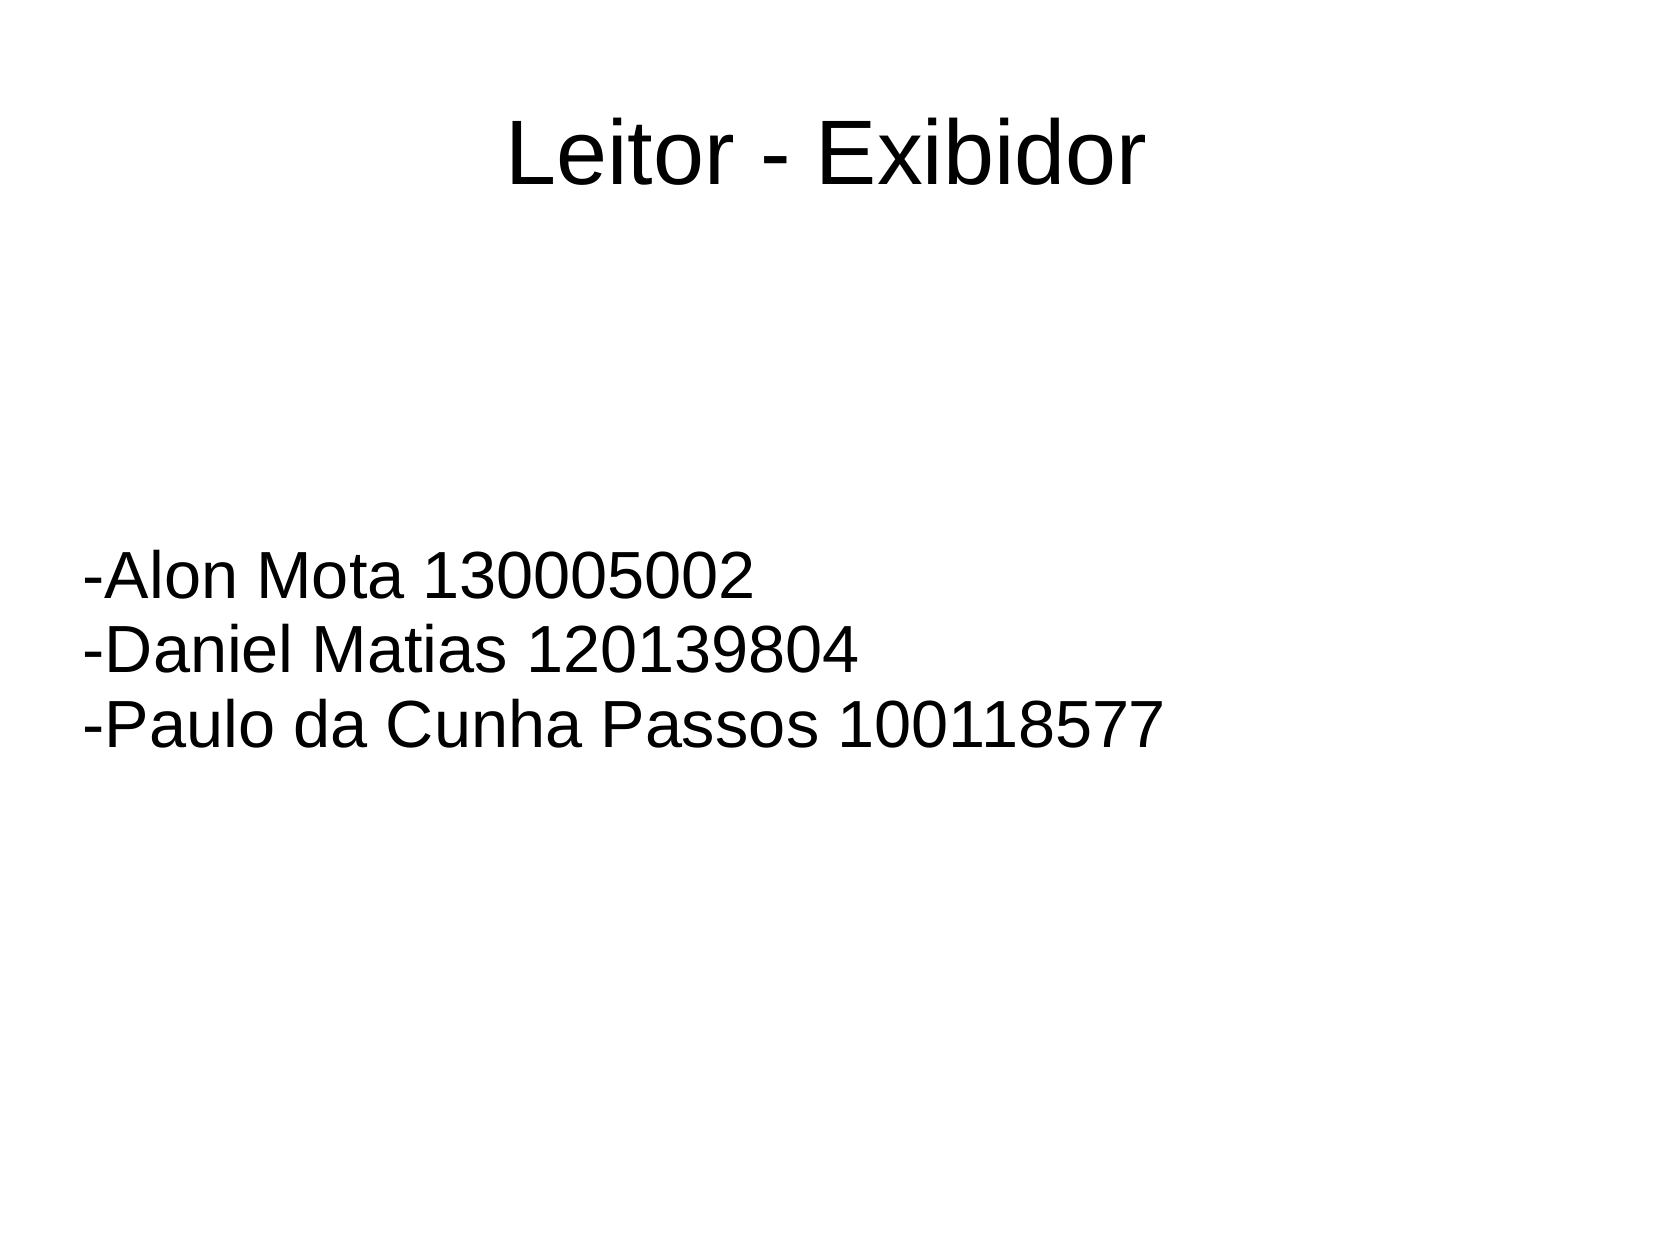

# Leitor - Exibidor
-Alon Mota 130005002
-Daniel Matias 120139804
-Paulo da Cunha Passos 100118577